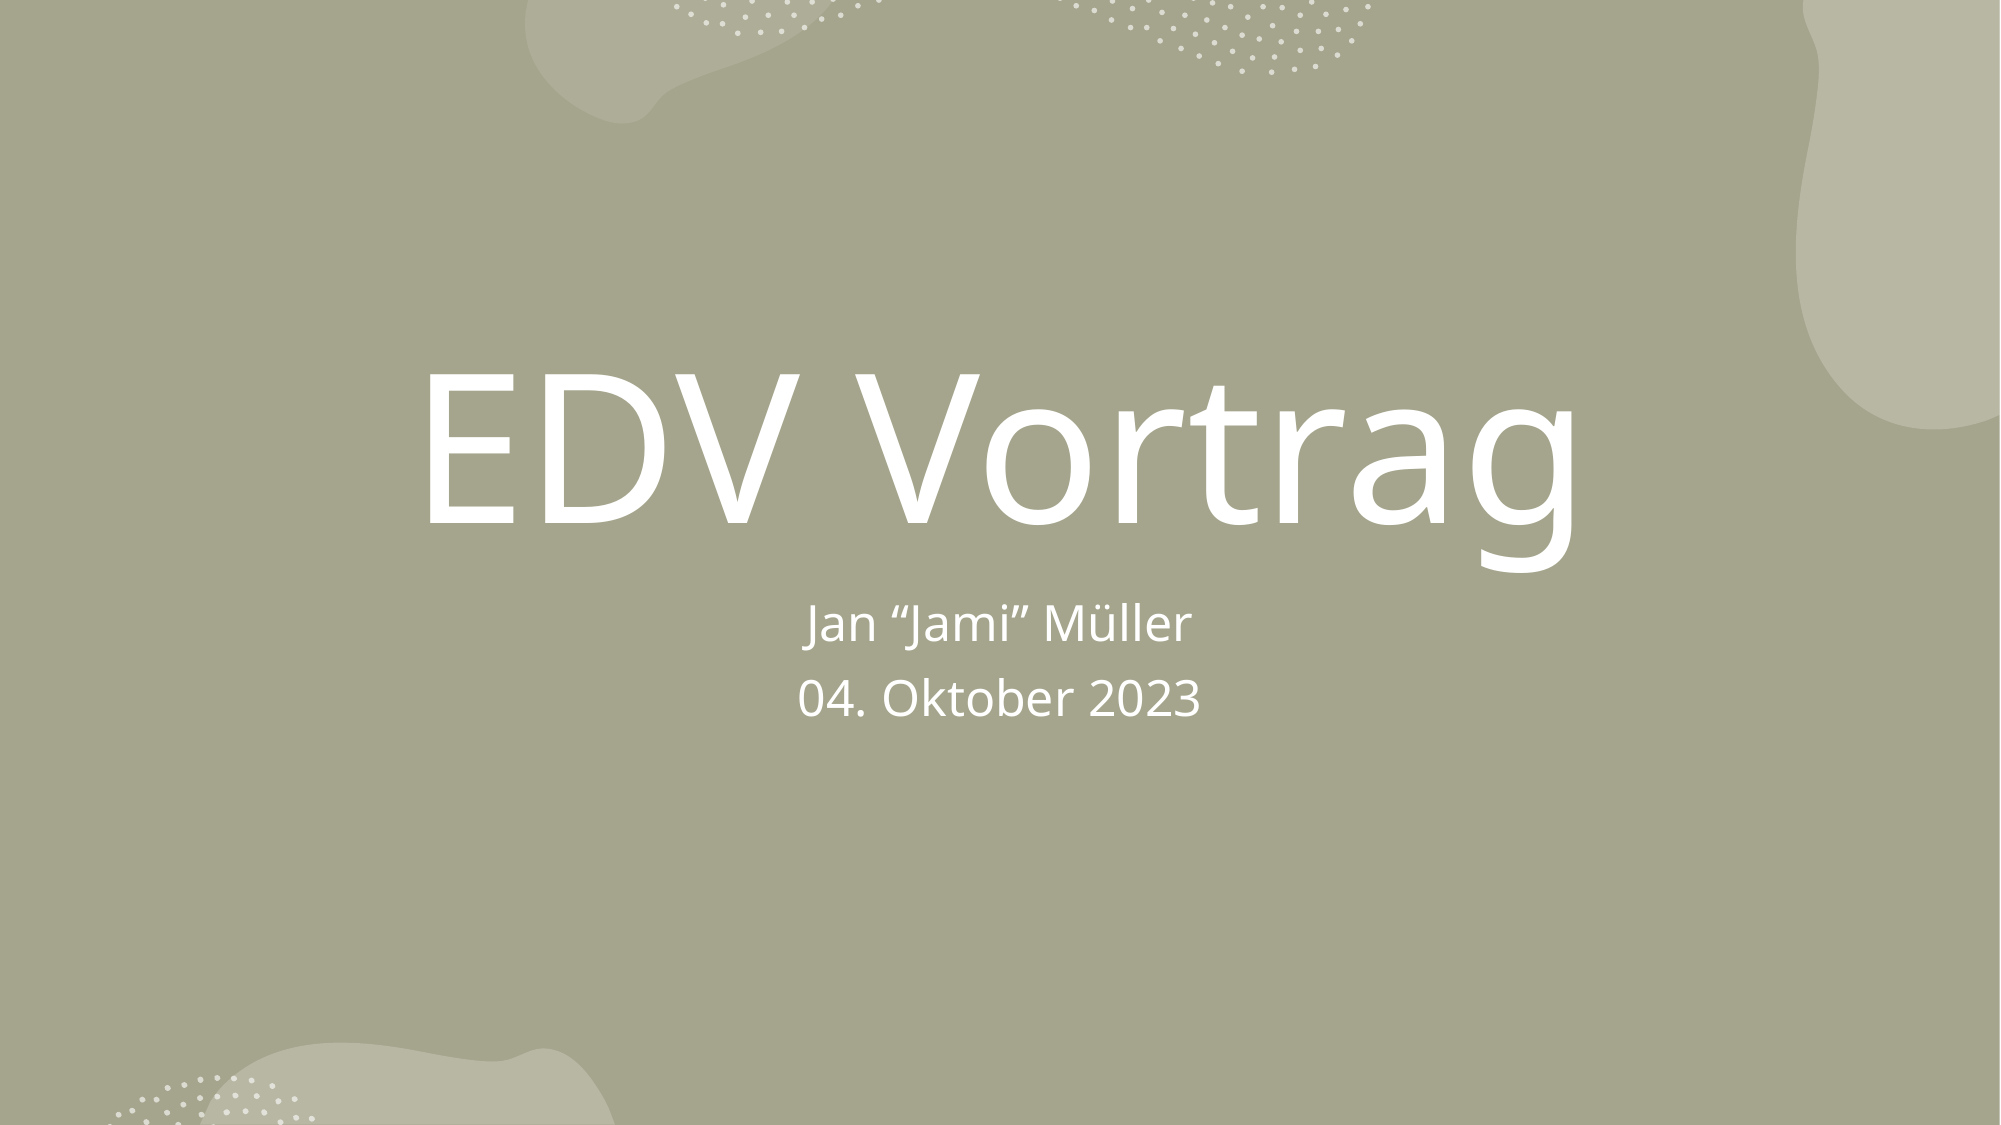

# EDV Vortrag
Jan “Jami” Müller
04. Oktober 2023